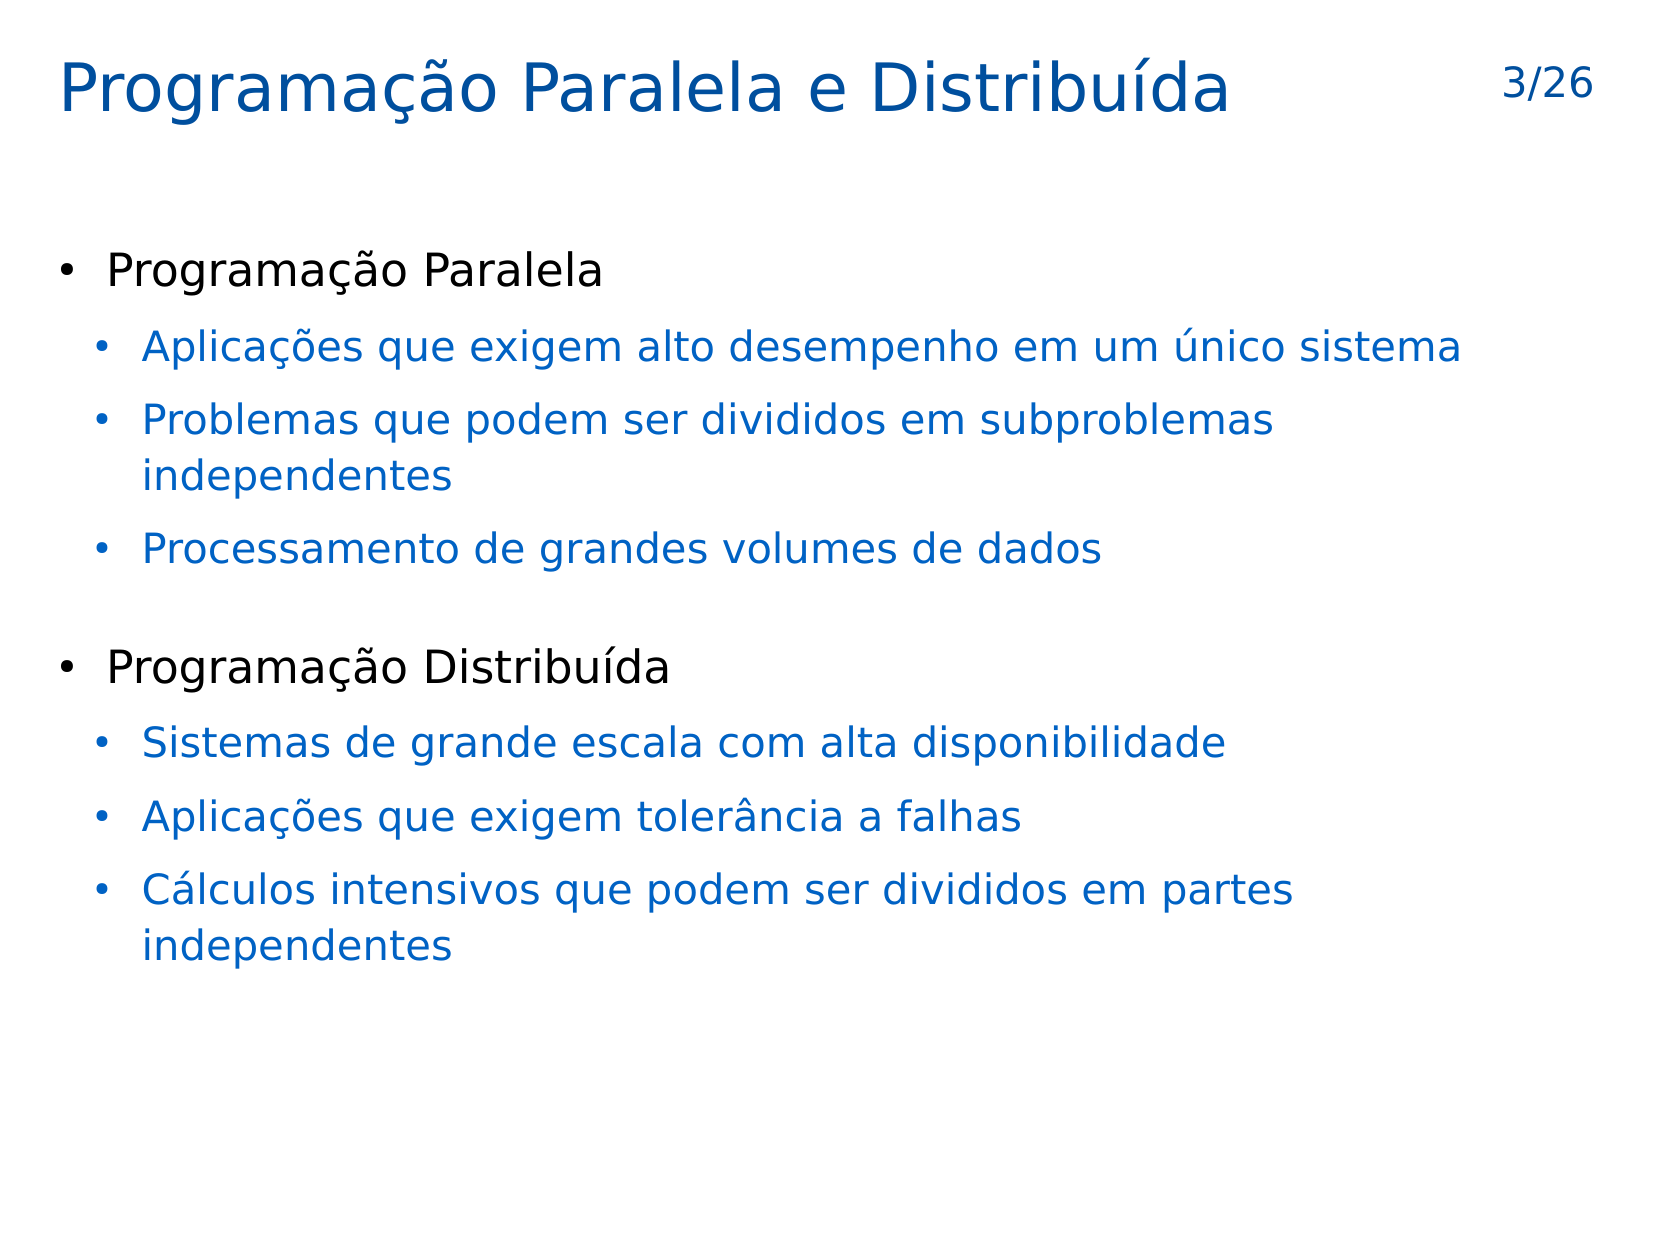

# Programação Paralela e Distribuída
3
Programação Paralela
Aplicações que exigem alto desempenho em um único sistema
Problemas que podem ser divididos em subproblemas independentes
Processamento de grandes volumes de dados
Programação Distribuída
Sistemas de grande escala com alta disponibilidade
Aplicações que exigem tolerância a falhas
Cálculos intensivos que podem ser divididos em partes independentes